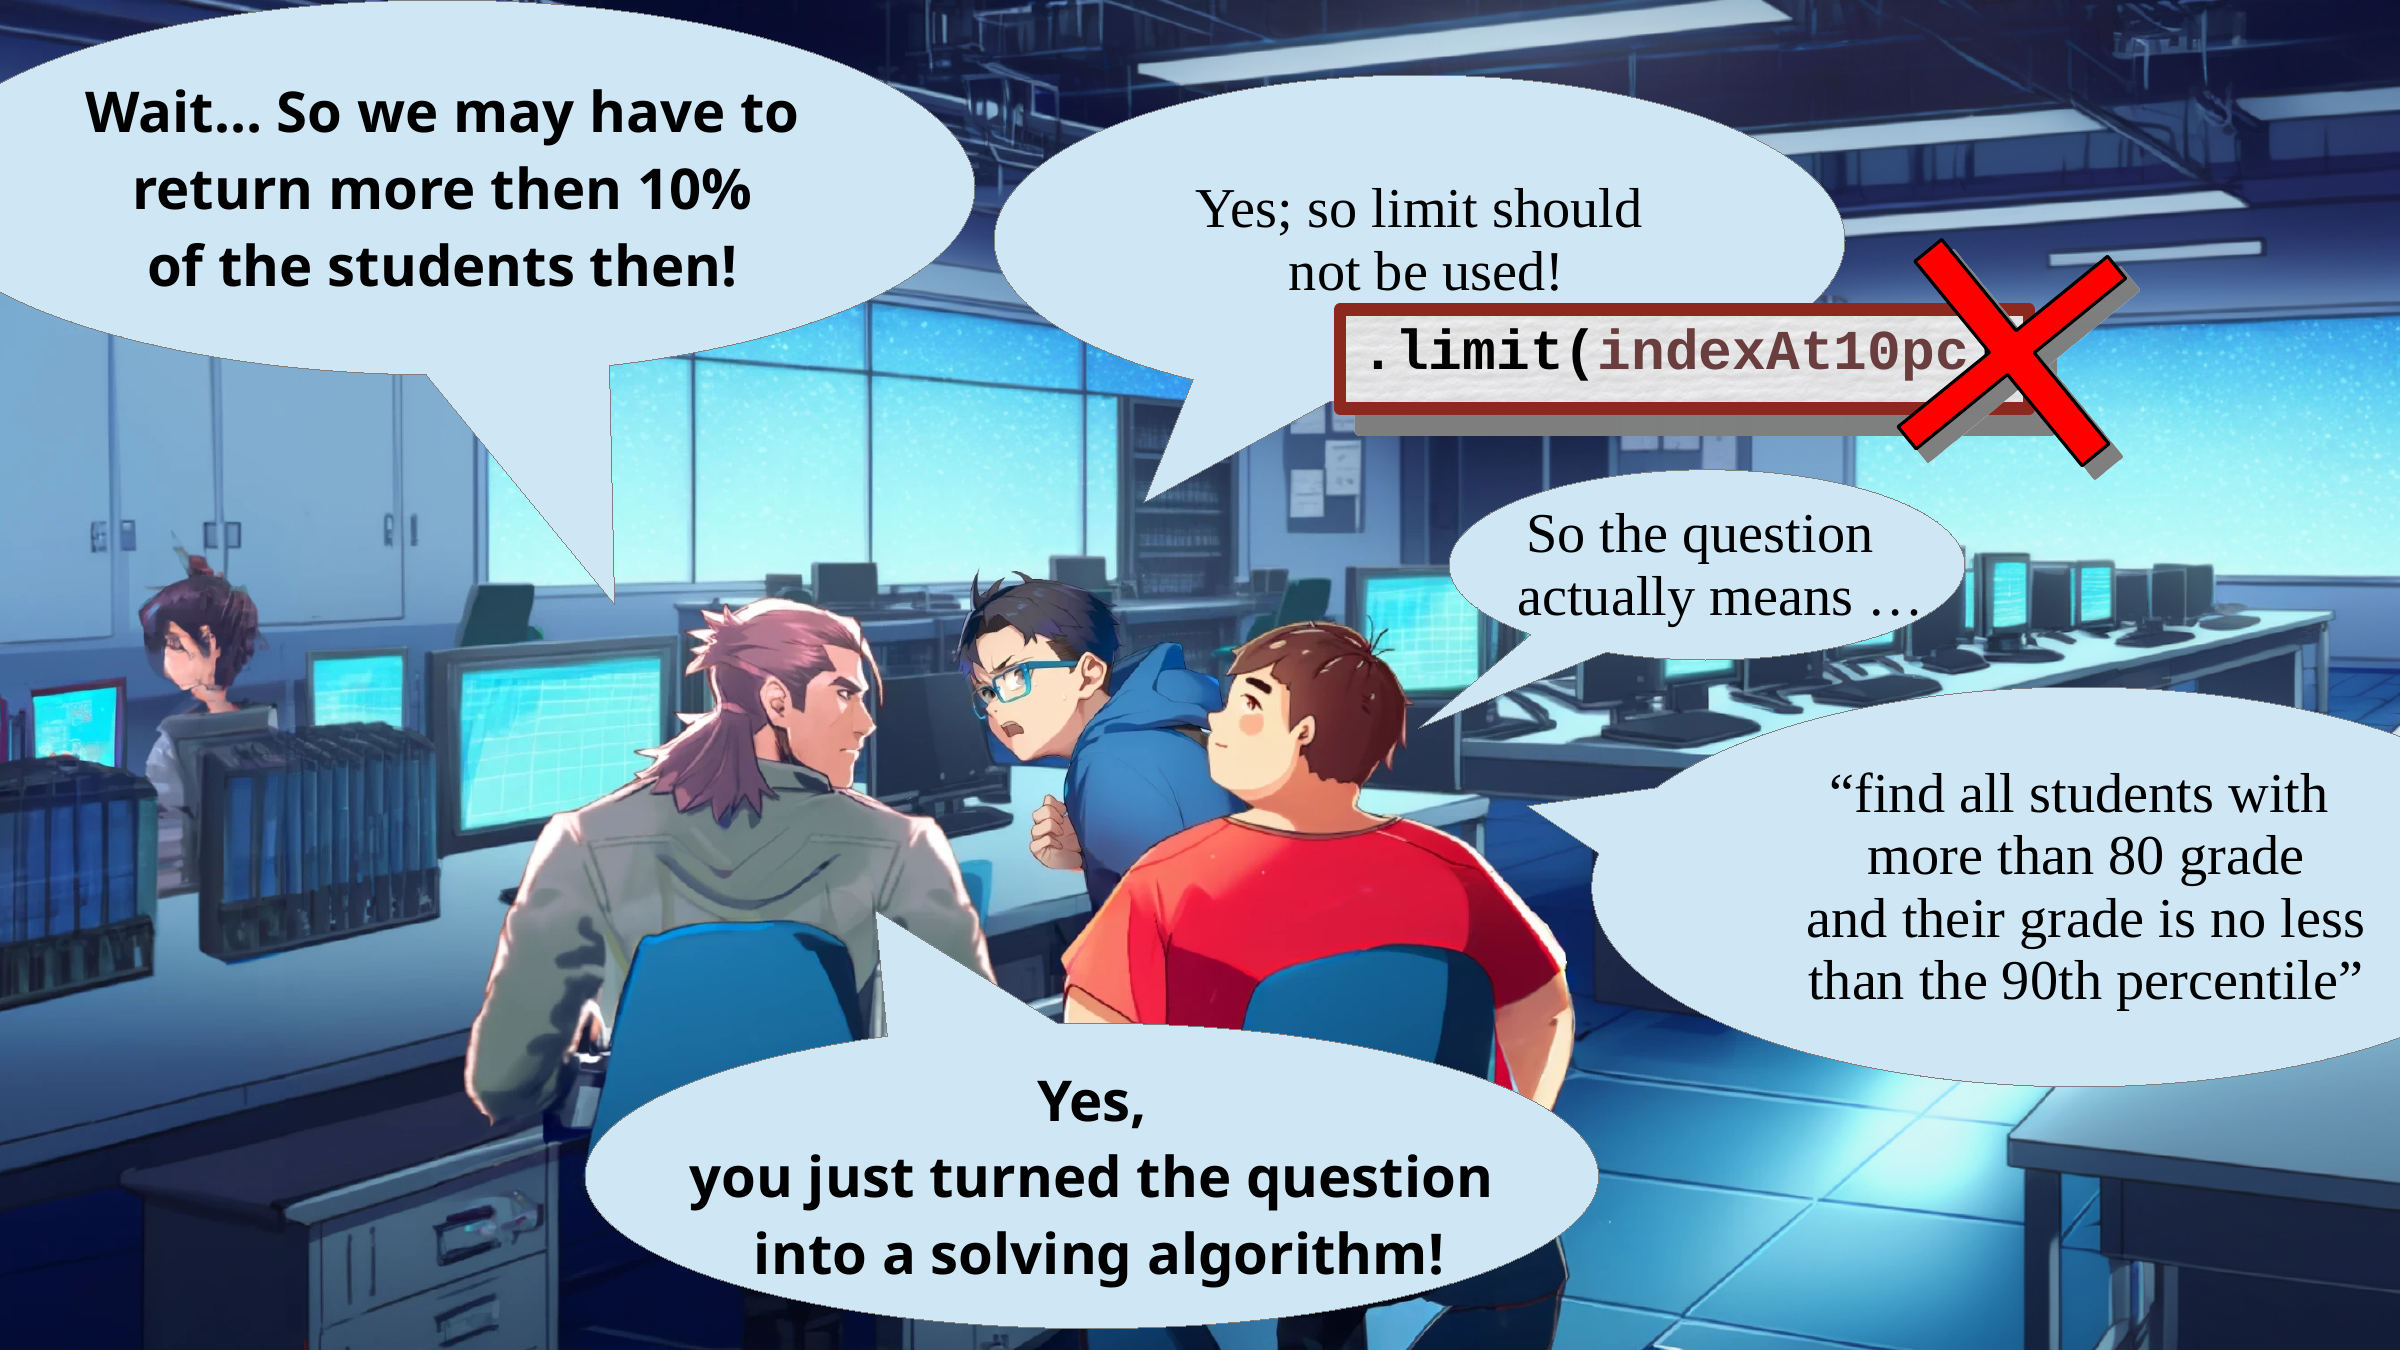

Wait… So we may have to
return more then 10%
of the students then!
Yes; so limit should
 not be used!
.limit(indexAt10pc)
So the question
 actually means …
“find all students with
 more than 80 grade
 and their grade is no less
 than the 90th percentile”
Yes,
you just turned the question
 into a solving algorithm!